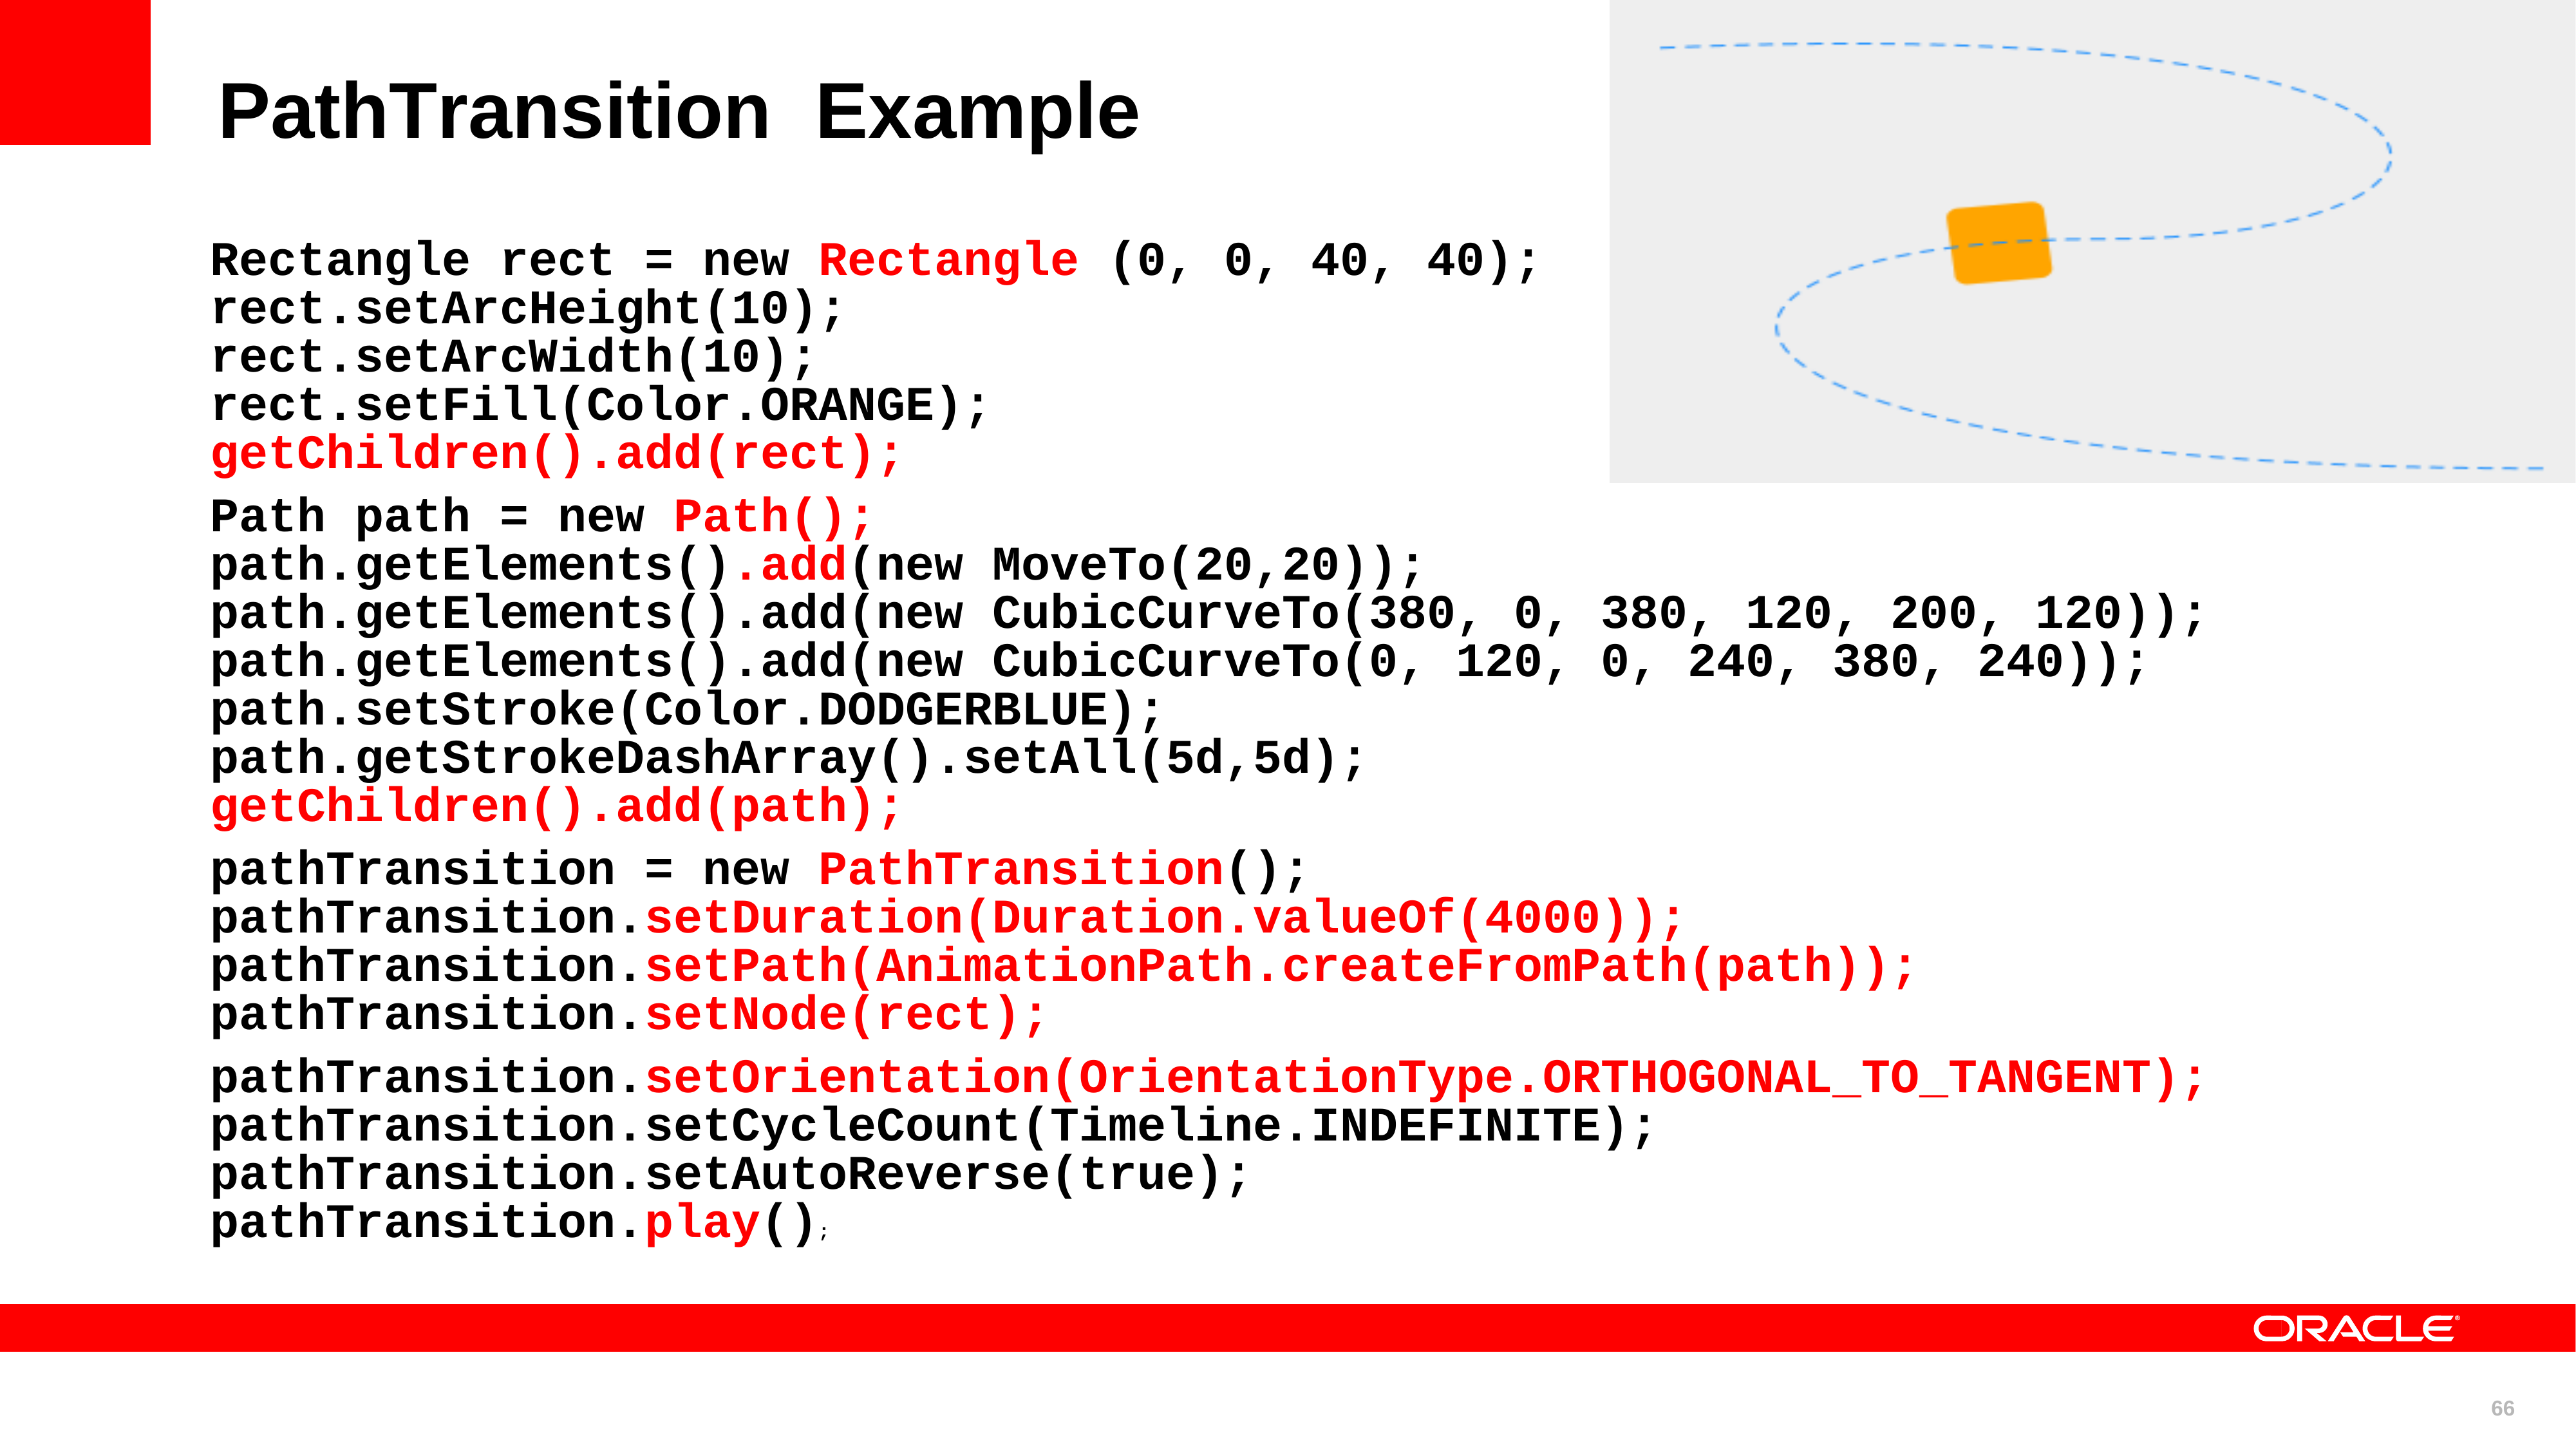

# PathTransition Example
Rectangle rect = new Rectangle (0, 0, 40, 40);
rect.setArcHeight(10);
rect.setArcWidth(10);
rect.setFill(Color.ORANGE);
getChildren().add(rect);
Path path = new Path();
path.getElements().add(new MoveTo(20,20));
path.getElements().add(new CubicCurveTo(380, 0, 380, 120, 200, 120));
path.getElements().add(new CubicCurveTo(0, 120, 0, 240, 380, 240));
path.setStroke(Color.DODGERBLUE);
path.getStrokeDashArray().setAll(5d,5d);
getChildren().add(path);
pathTransition = new PathTransition();
pathTransition.setDuration(Duration.valueOf(4000));
pathTransition.setPath(AnimationPath.createFromPath(path));
pathTransition.setNode(rect);
pathTransition.setOrientation(OrientationType.ORTHOGONAL_TO_TANGENT);
pathTransition.setCycleCount(Timeline.INDEFINITE);
pathTransition.setAutoReverse(true);
pathTransition.play();